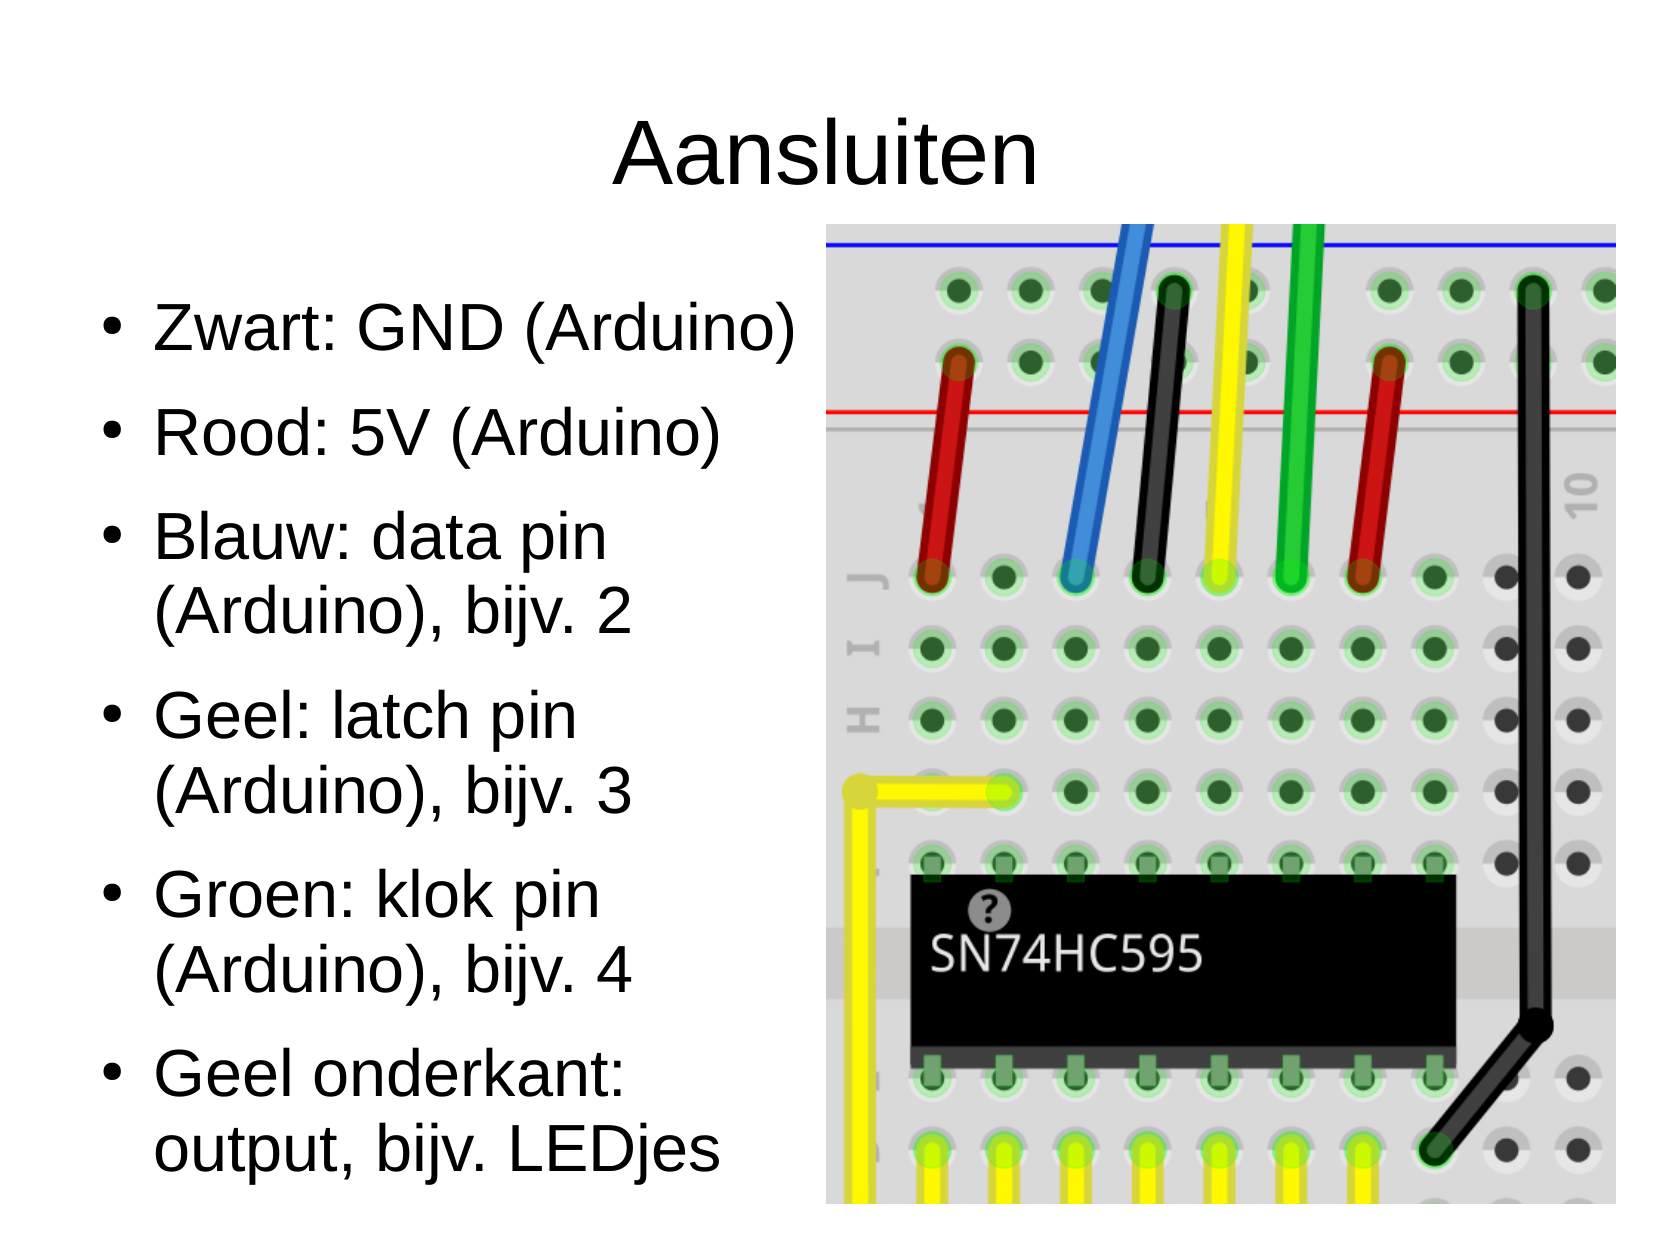

# Aansluiten
Zwart: GND (Arduino)
Rood: 5V (Arduino)
Blauw: data pin (Arduino), bijv. 2
Geel: latch pin (Arduino), bijv. 3
Groen: klok pin (Arduino), bijv. 4
Geel onderkant: output, bijv. LEDjes